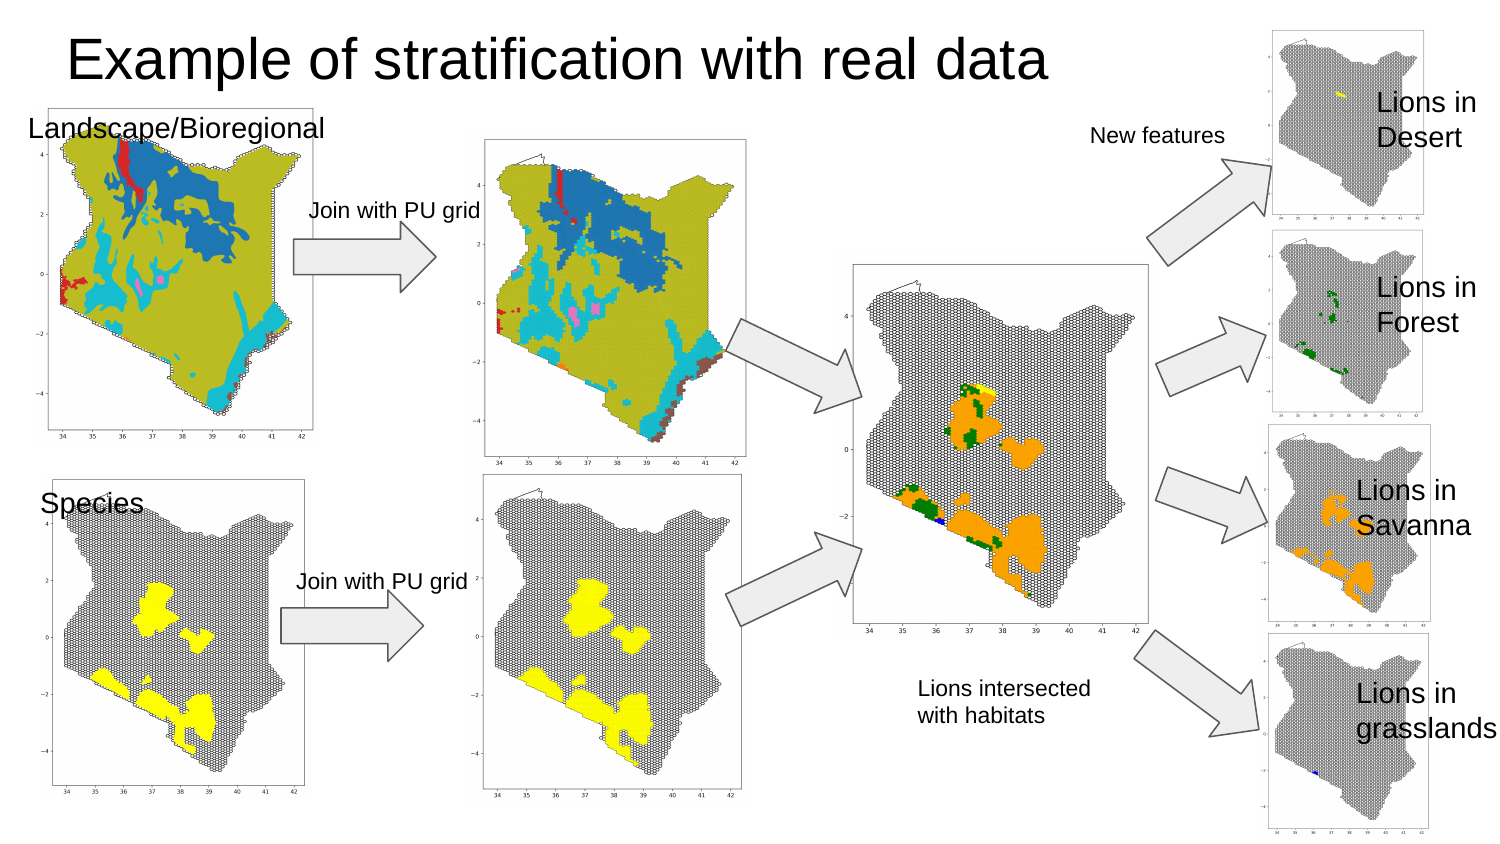

# Example of stratification with real data
Lions in Desert
Landscape/Bioregional
New features
Join with PU grid
Lions in Forest
Lions in Savanna
Species
Join with PU grid
Lions intersected with habitats
Lions in
grasslands